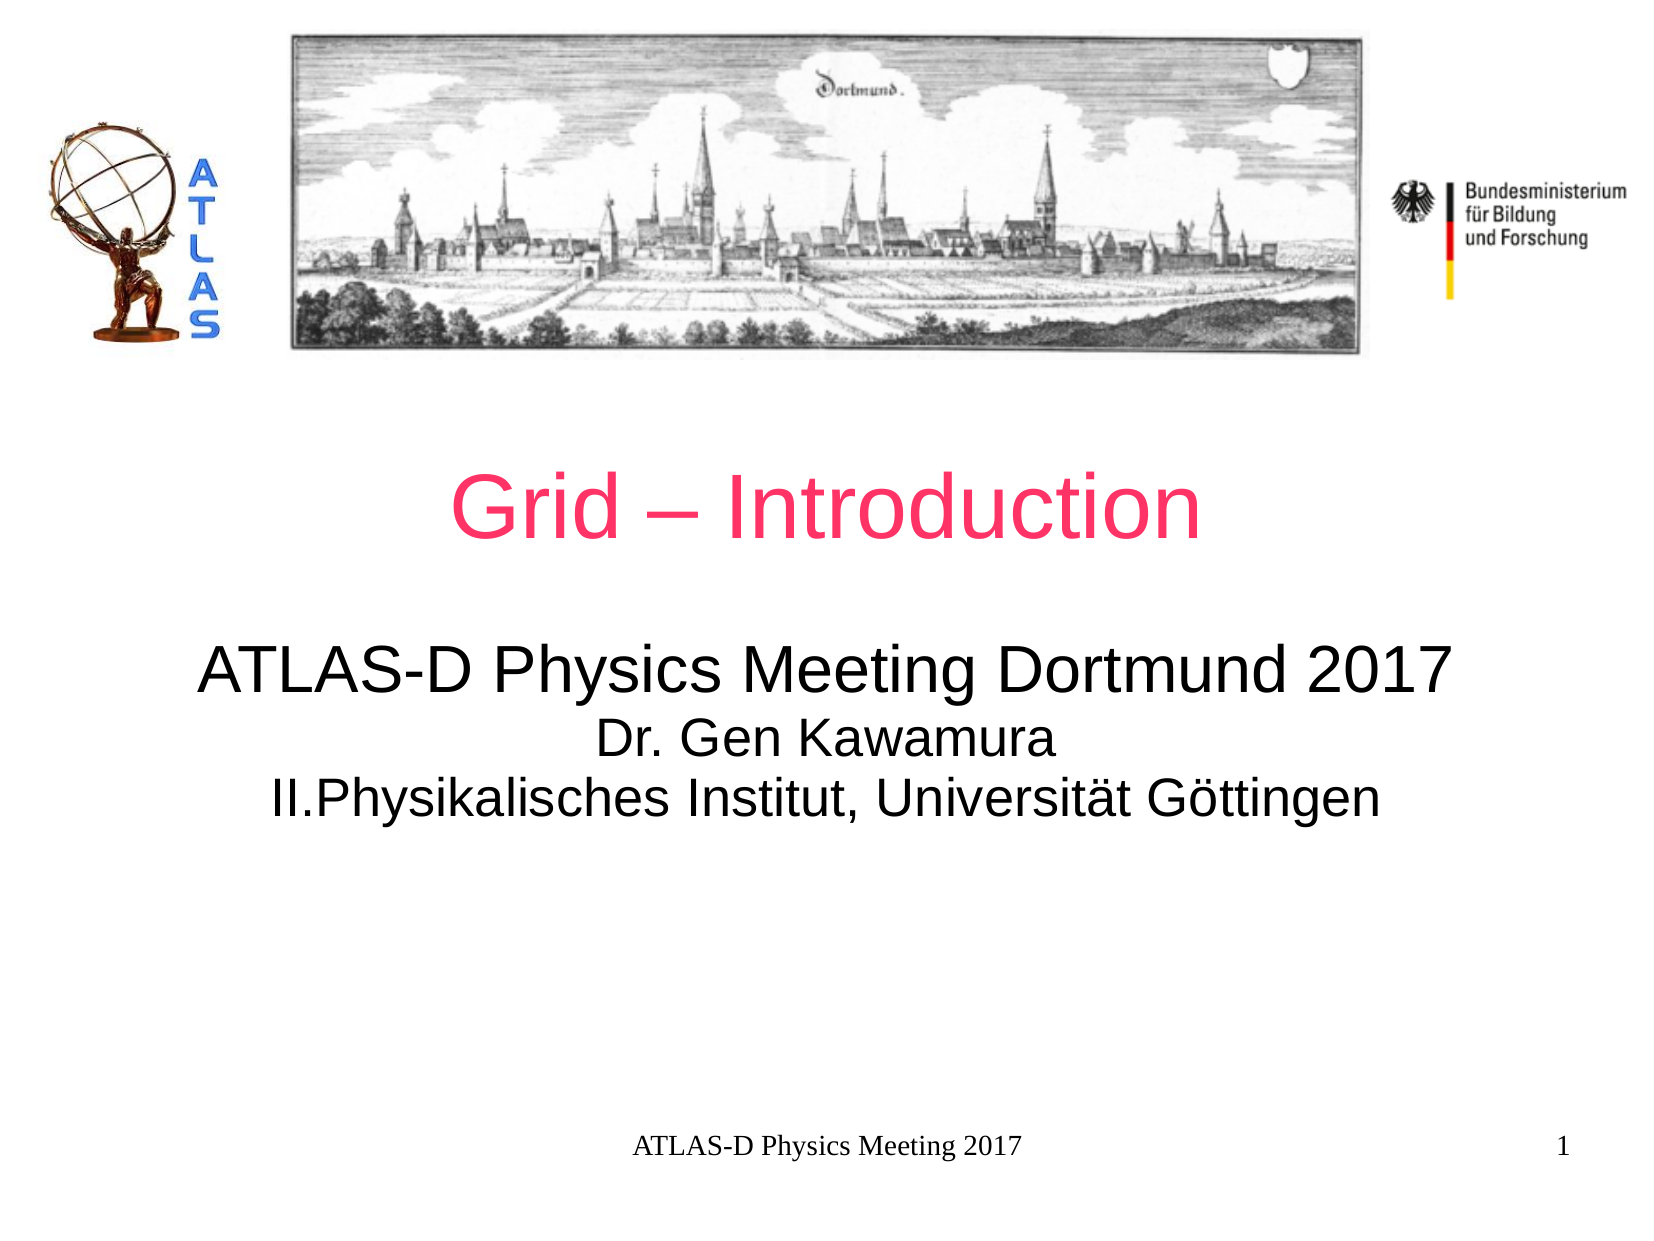

# Grid – Introduction
ATLAS-D Physics Meeting Dortmund 2017
Dr. Gen Kawamura
II.Physikalisches Institut, Universität Göttingen
ATLAS-D Physics Meeting 2017
1